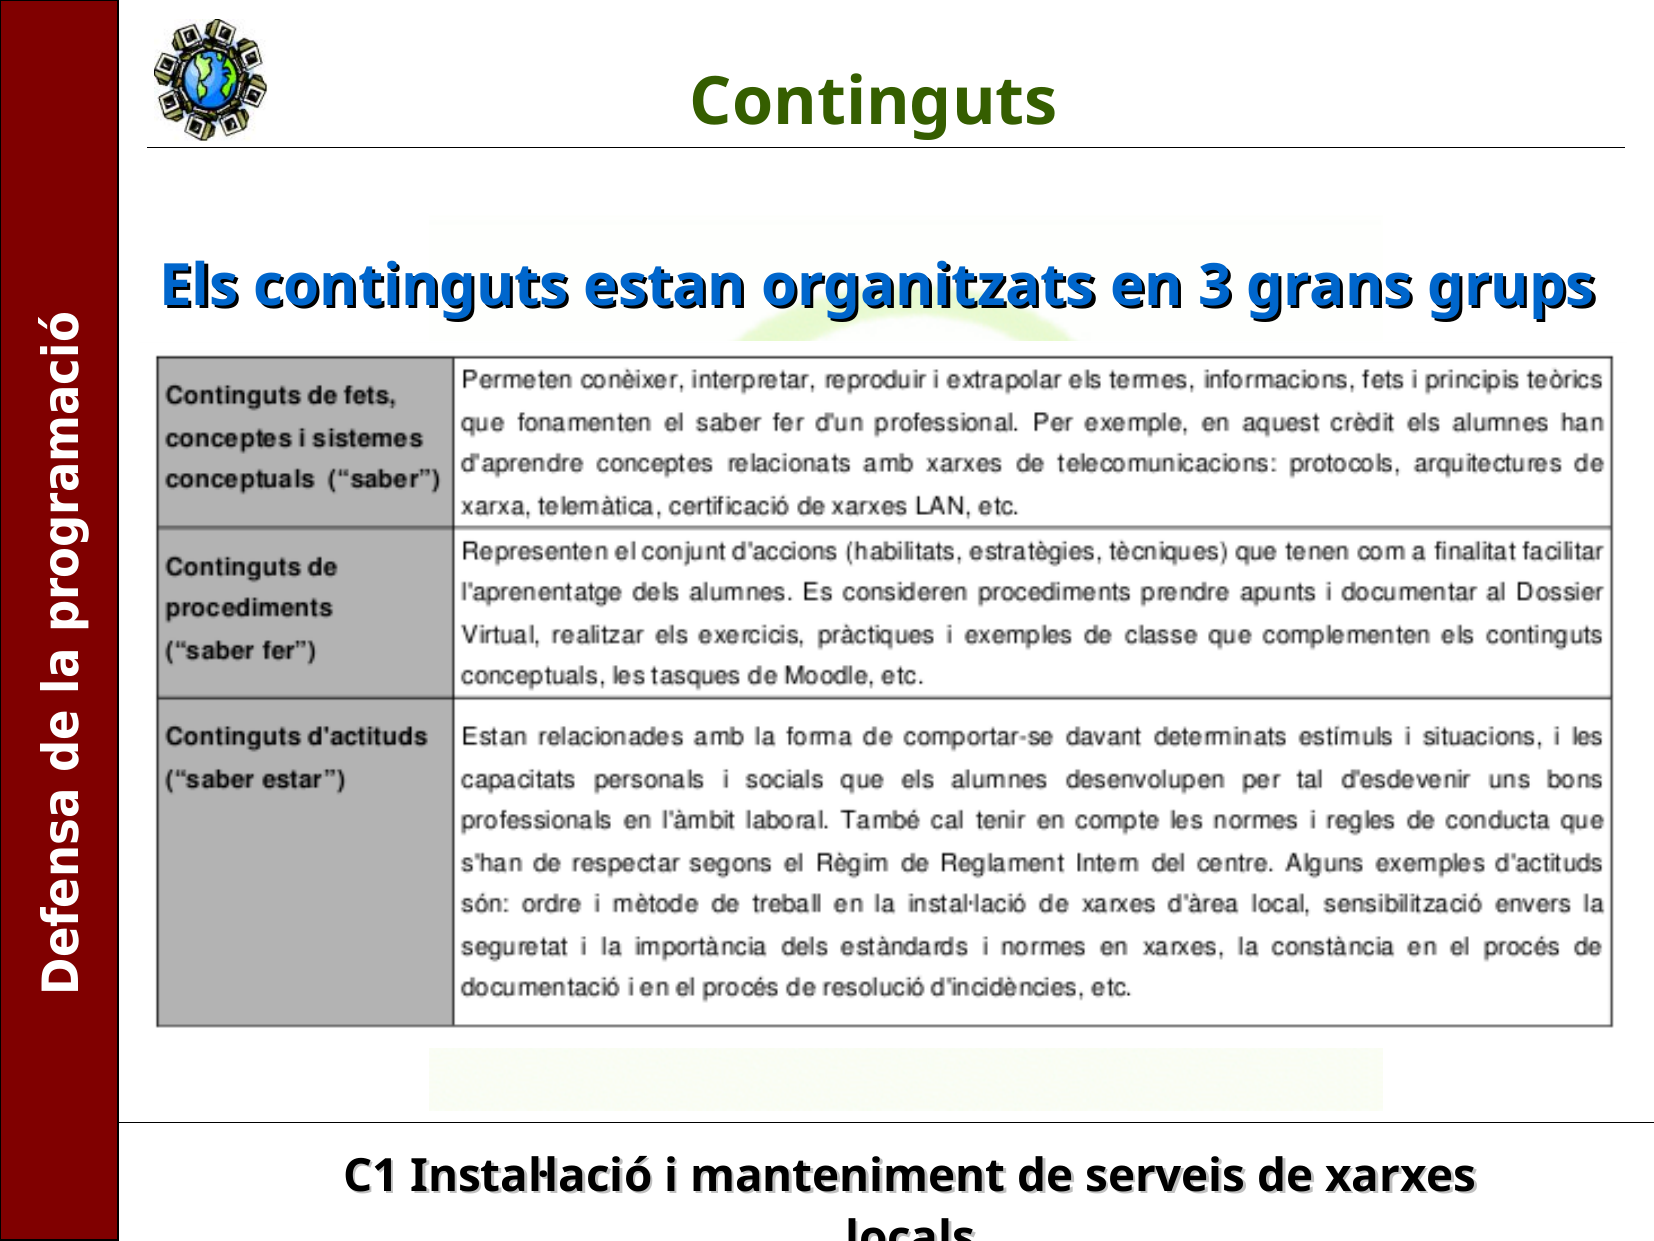

# Continguts
Els continguts estan organitzats en 3 grans grups